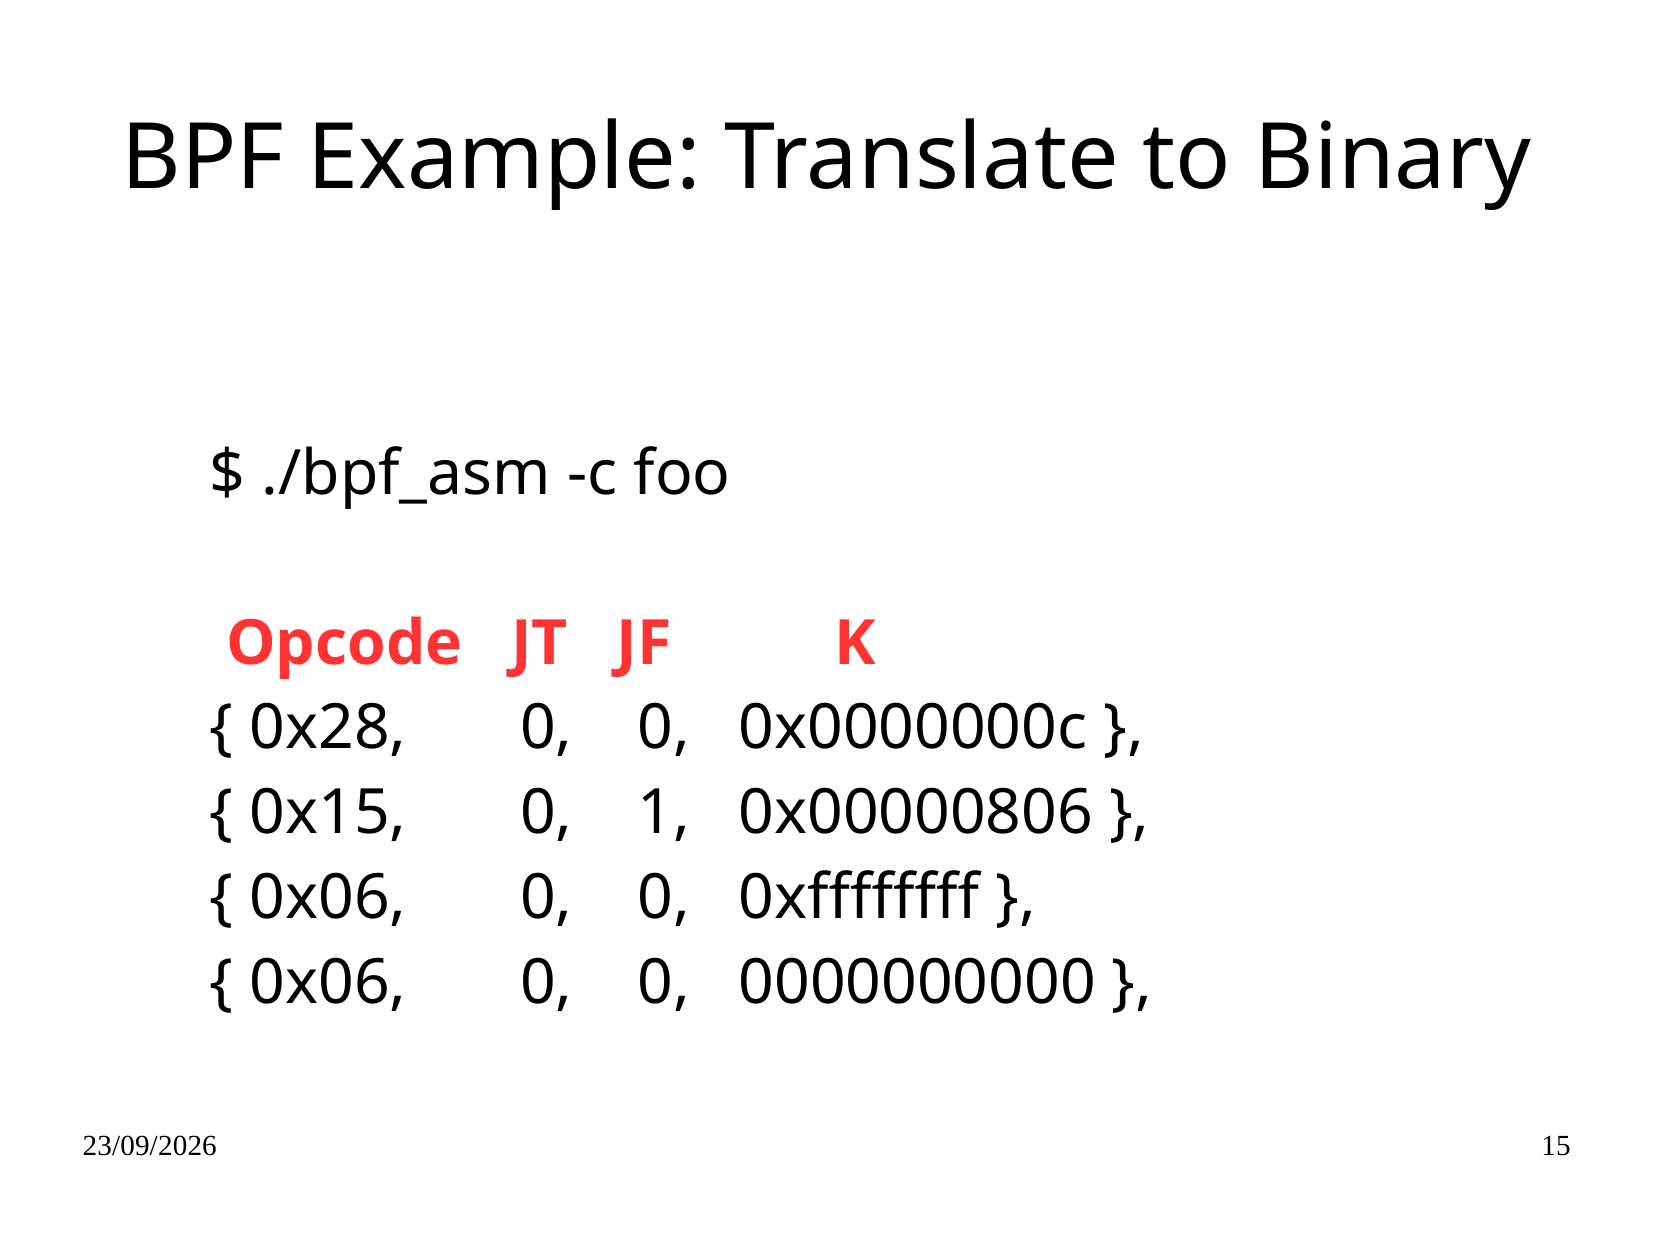

# BPF Example: Translate to Binary
$ ./bpf_asm -c foo
 Opcode JT JF K
{ 0x28, 0, 0, 0x0000000c },
{ 0x15, 0, 1, 0x00000806 },
{ 0x06, 0, 0, 0xffffffff },
{ 0x06, 0, 0, 0000000000 },
15